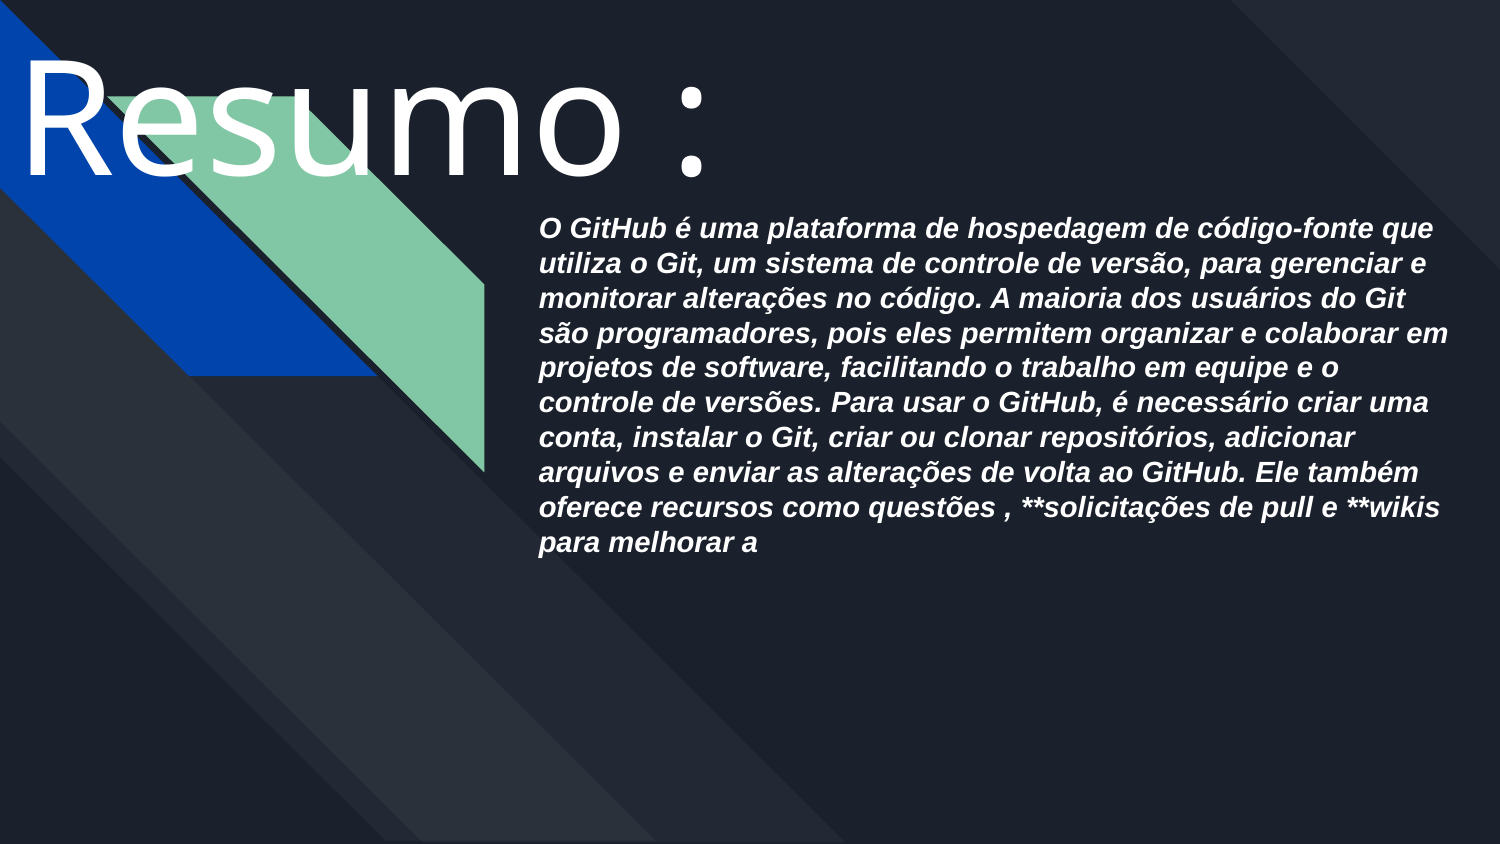

Resumo :
O GitHub é uma plataforma de hospedagem de código-fonte que utiliza o Git, um sistema de controle de versão, para gerenciar e monitorar alterações no código. A maioria dos usuários do Git são programadores, pois eles permitem organizar e colaborar em projetos de software, facilitando o trabalho em equipe e o controle de versões. Para usar o GitHub, é necessário criar uma conta, instalar o Git, criar ou clonar repositórios, adicionar arquivos e enviar as alterações de volta ao GitHub. Ele também oferece recursos como questões , **solicitações de pull e **wikis para melhorar a
#